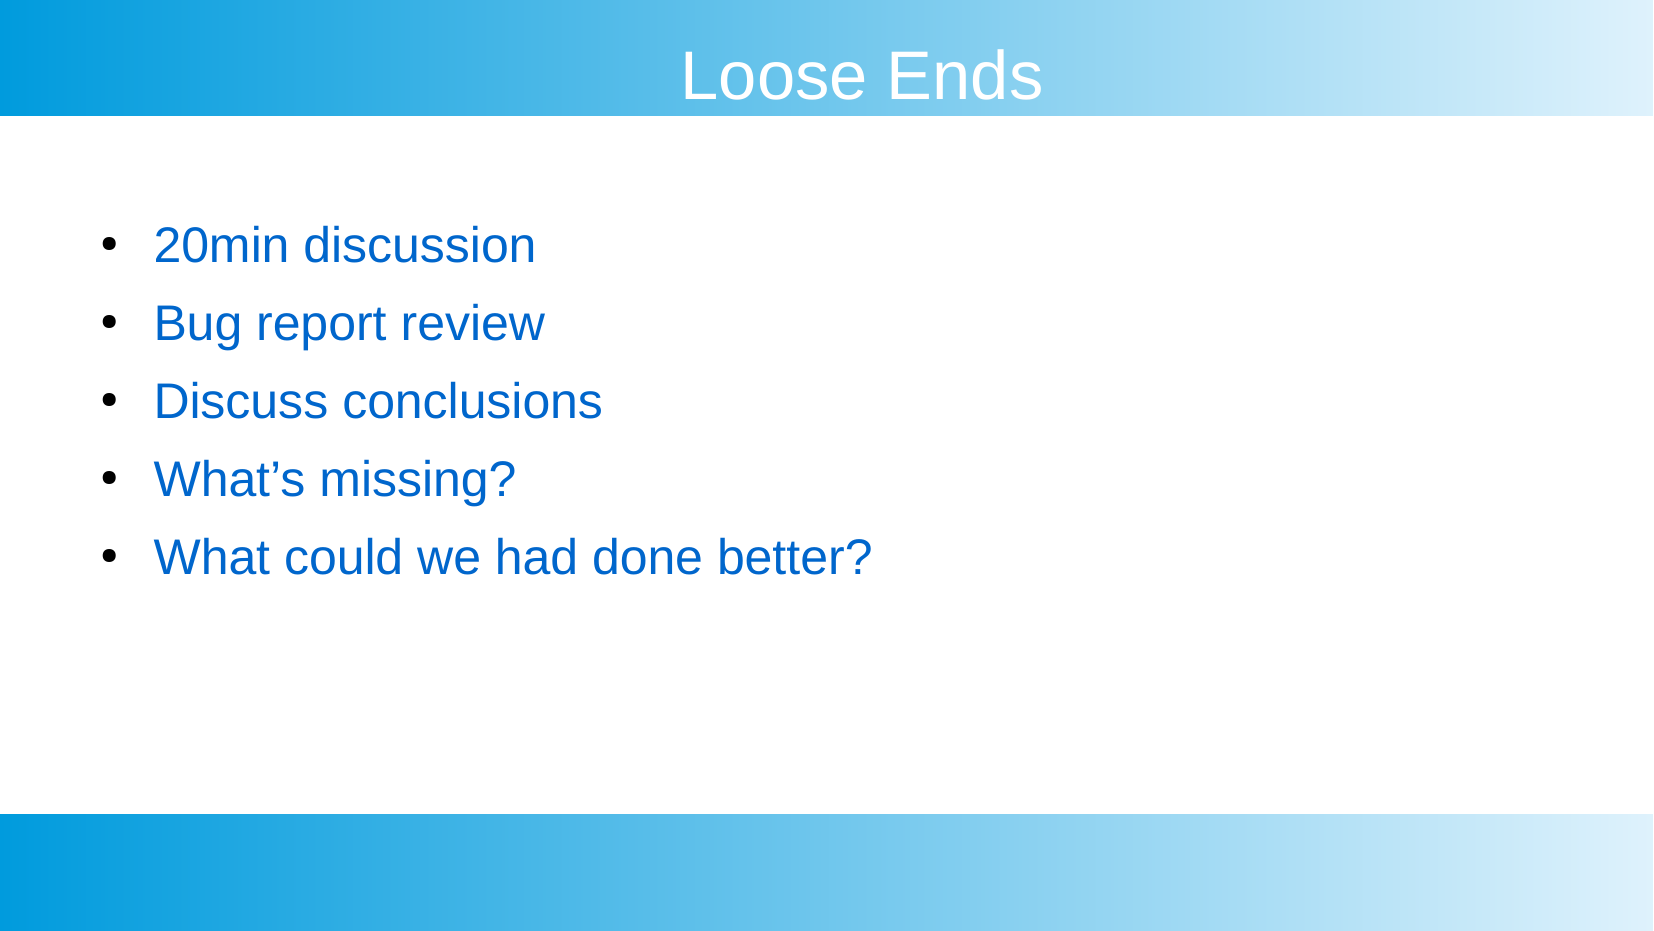

# Loose Ends
20min discussion
Bug report review
Discuss conclusions
What’s missing?
What could we had done better?